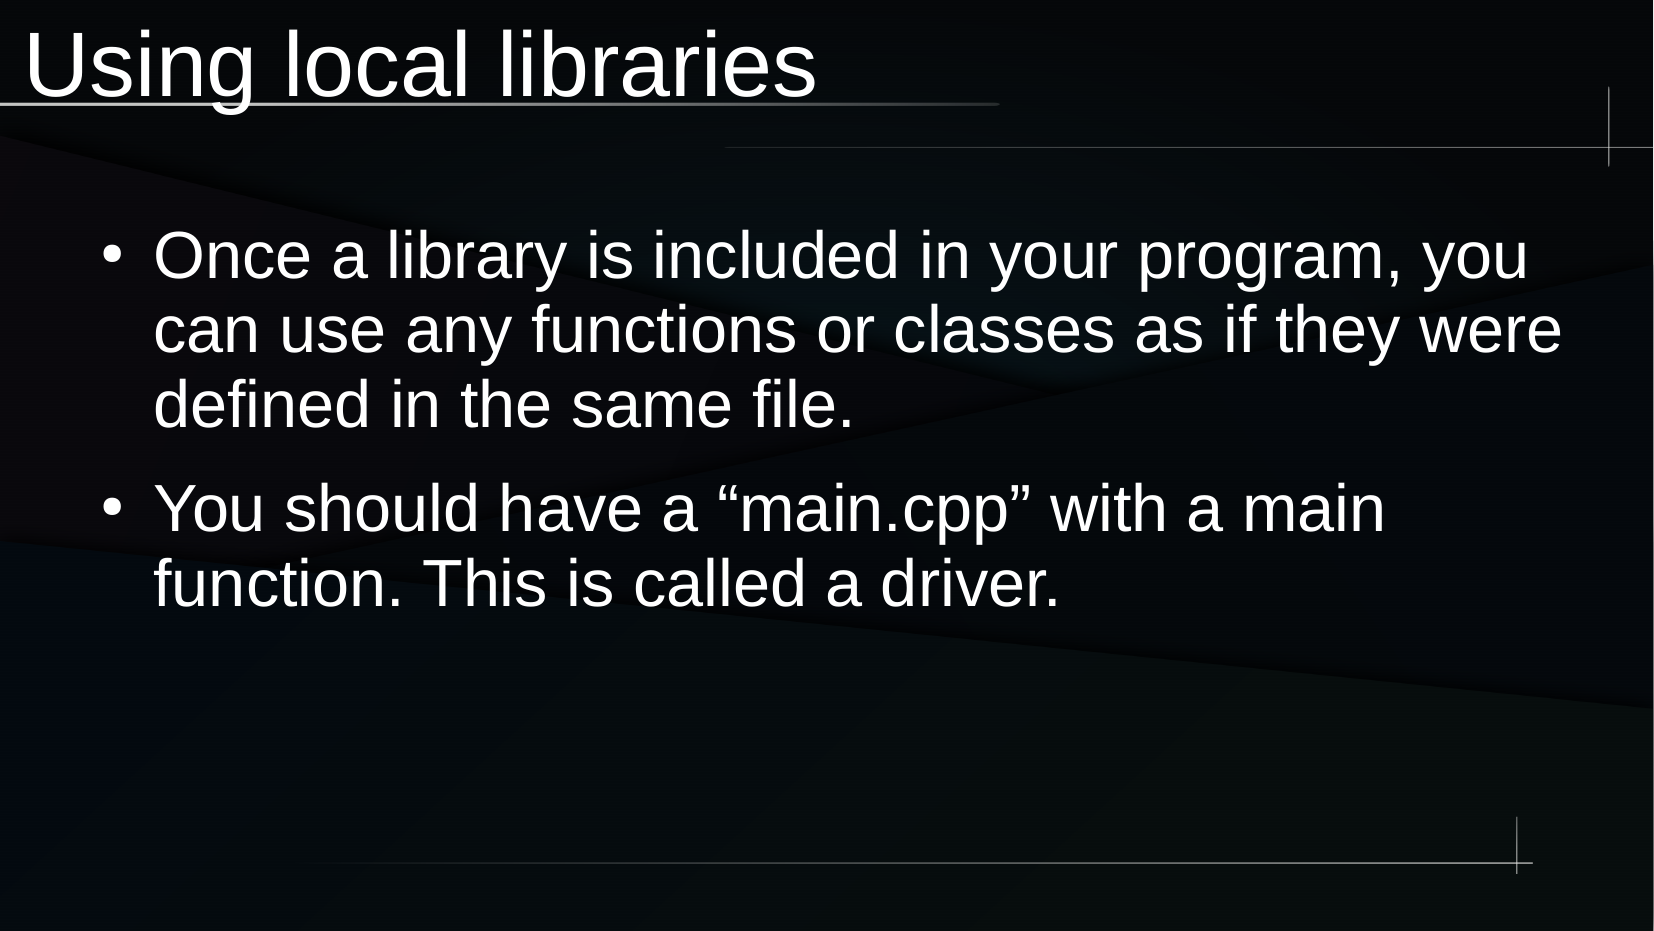

# Using local libraries
Once a library is included in your program, you can use any functions or classes as if they were defined in the same file.
You should have a “main.cpp” with a main function. This is called a driver.